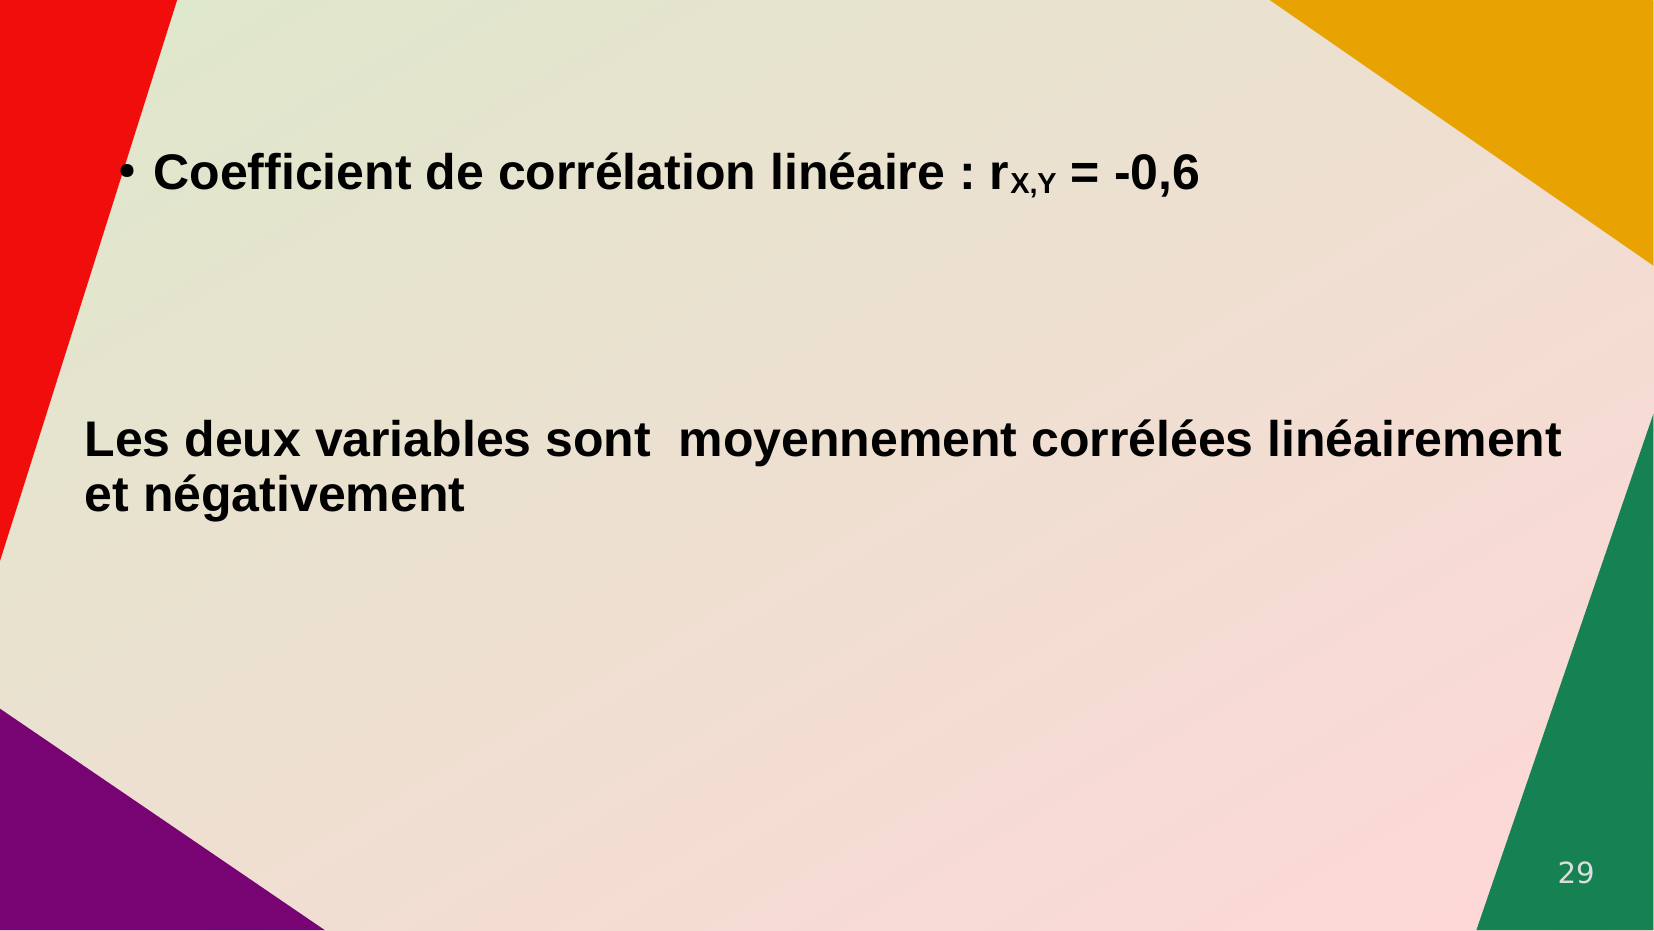

# Coefficient de corrélation linéaire : rX,Y = -0,6
Les deux variables sont moyennement corrélées linéairement et négativement
29